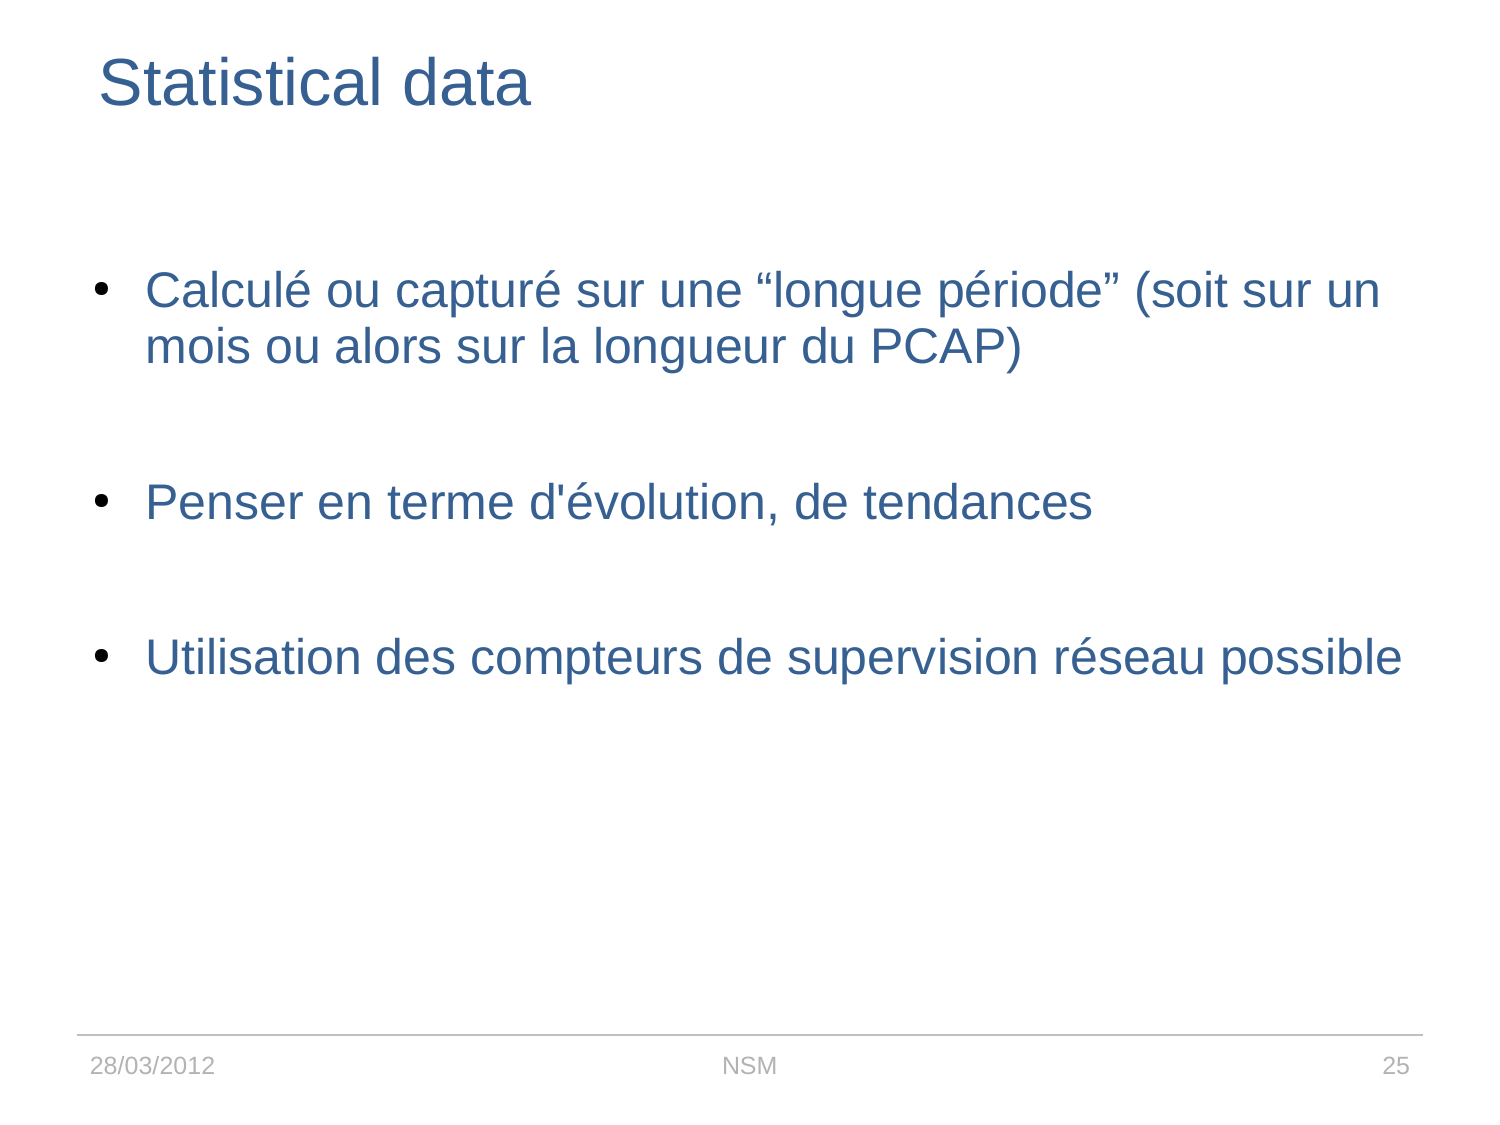

# Statistical data
Calculé ou capturé sur une “longue période” (soit sur un mois ou alors sur la longueur du PCAP)
Penser en terme d'évolution, de tendances
Utilisation des compteurs de supervision réseau possible
Date
Your footer here
25